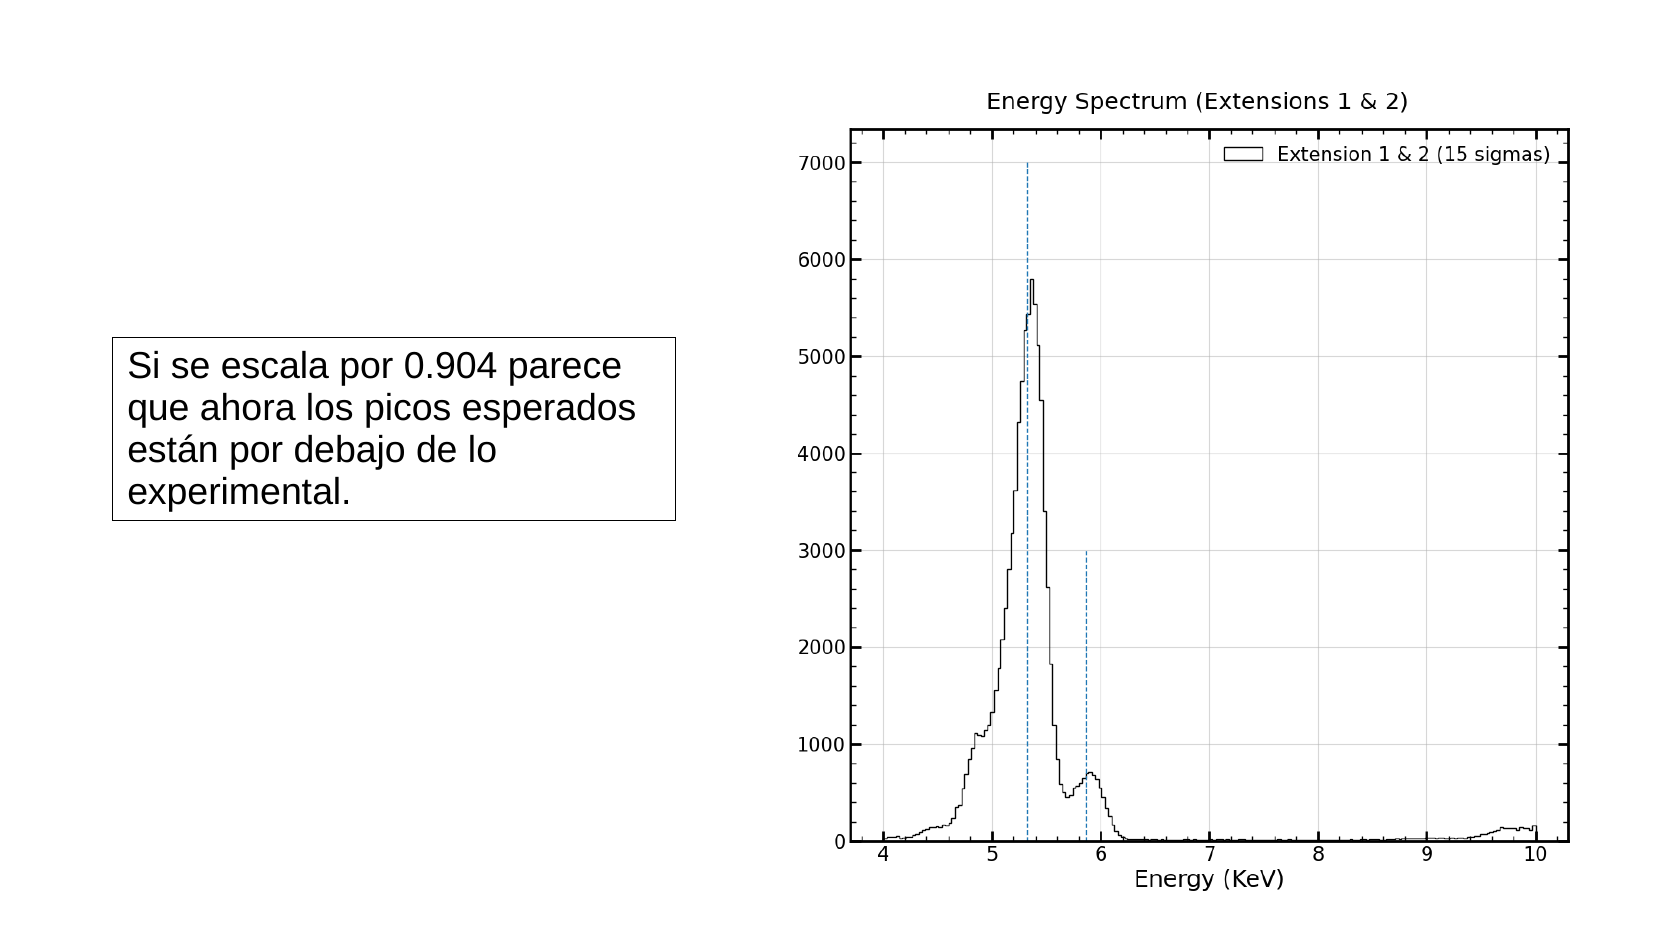

Si se escala por 0.904 parece que ahora los picos esperados están por debajo de lo experimental.